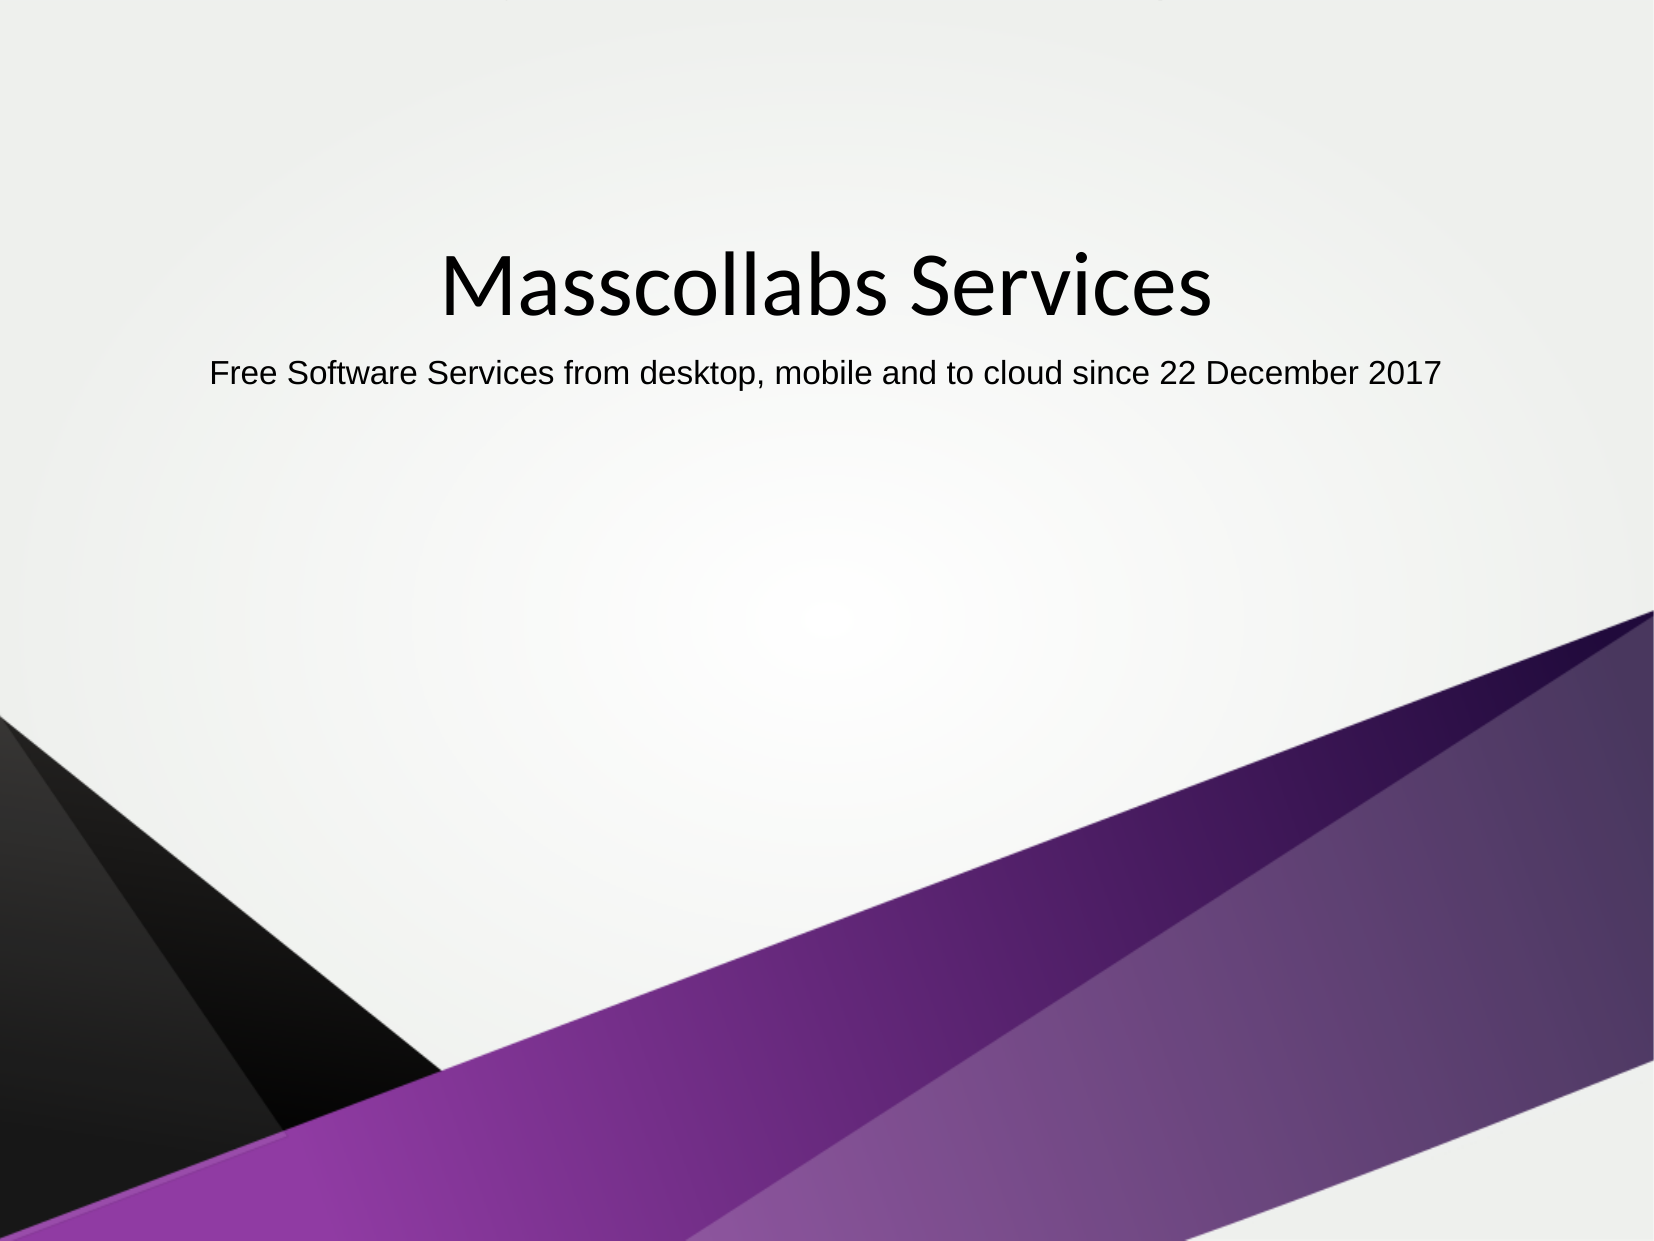

# Masscollabs Services
Free Software Services from desktop, mobile and to cloud since 22 December 2017